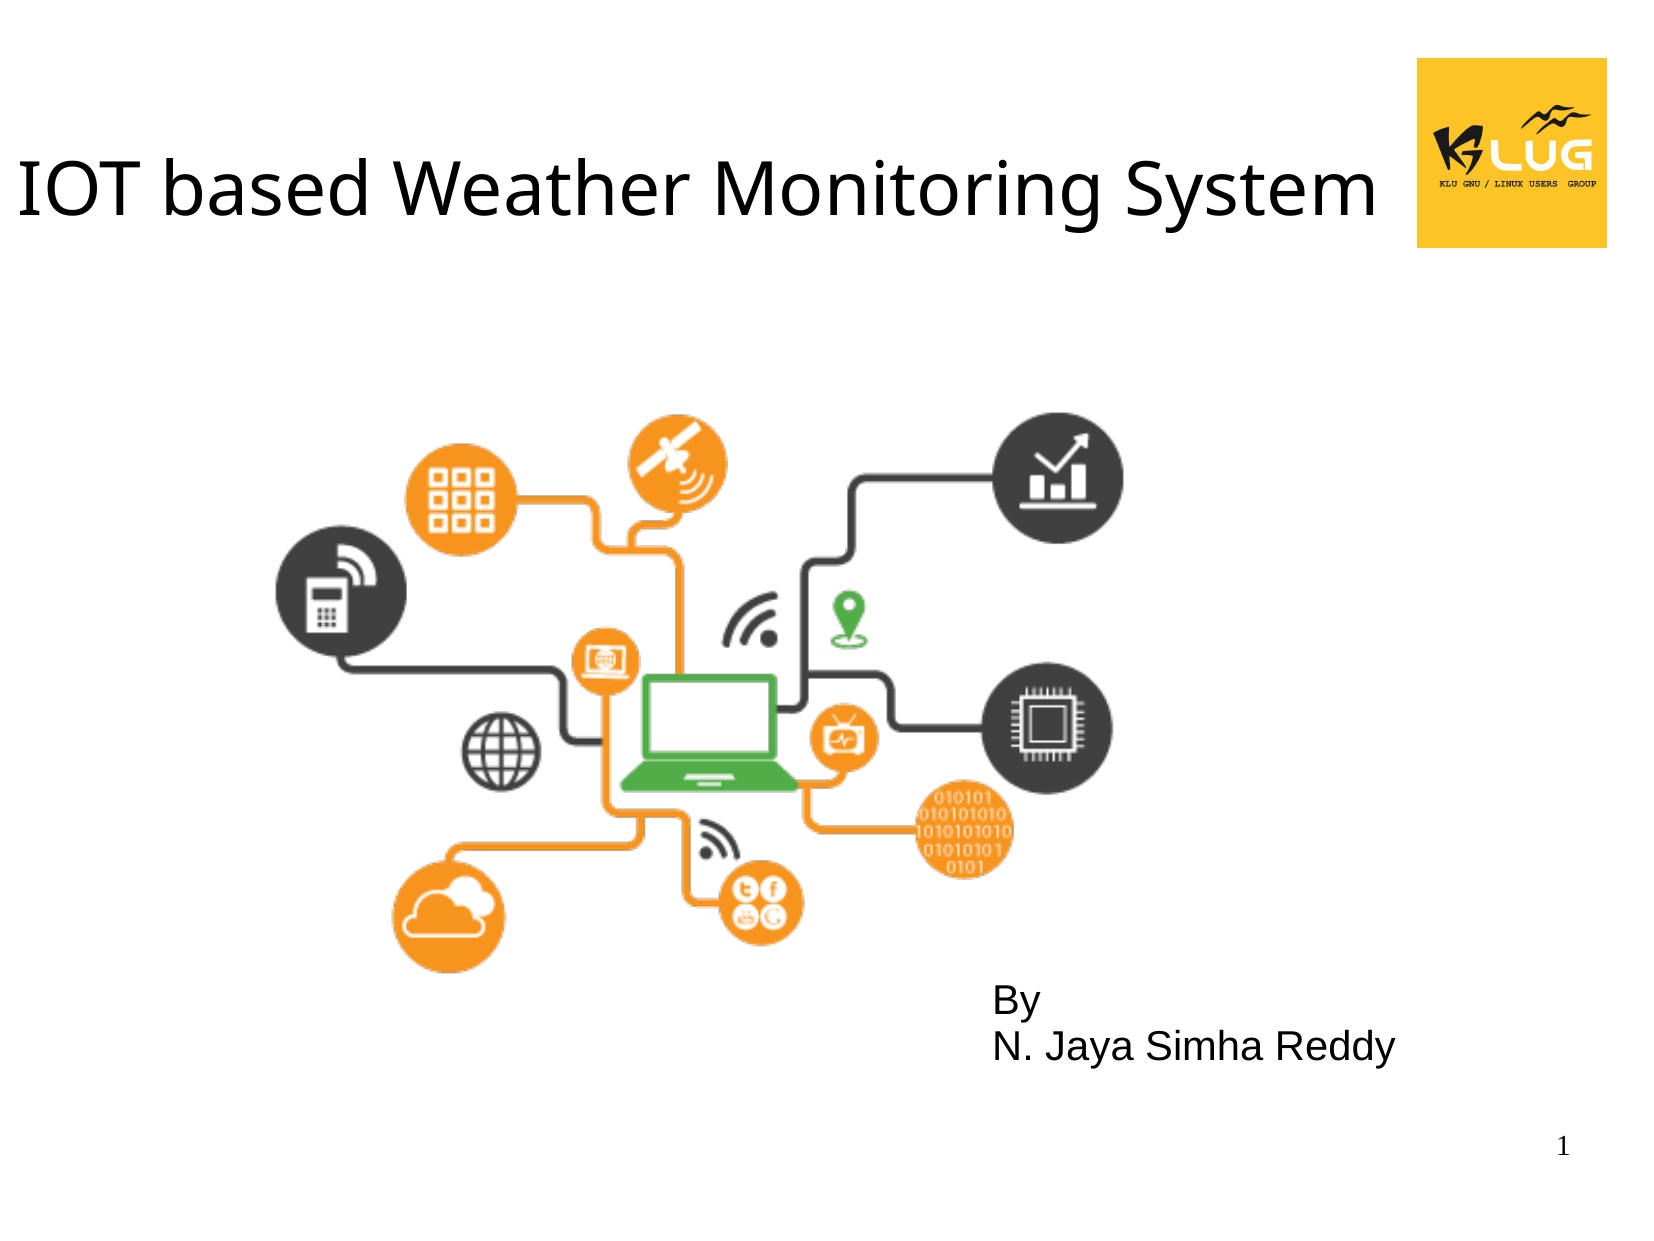

# IOT based Weather Monitoring System
By
N. Jaya Simha Reddy
1